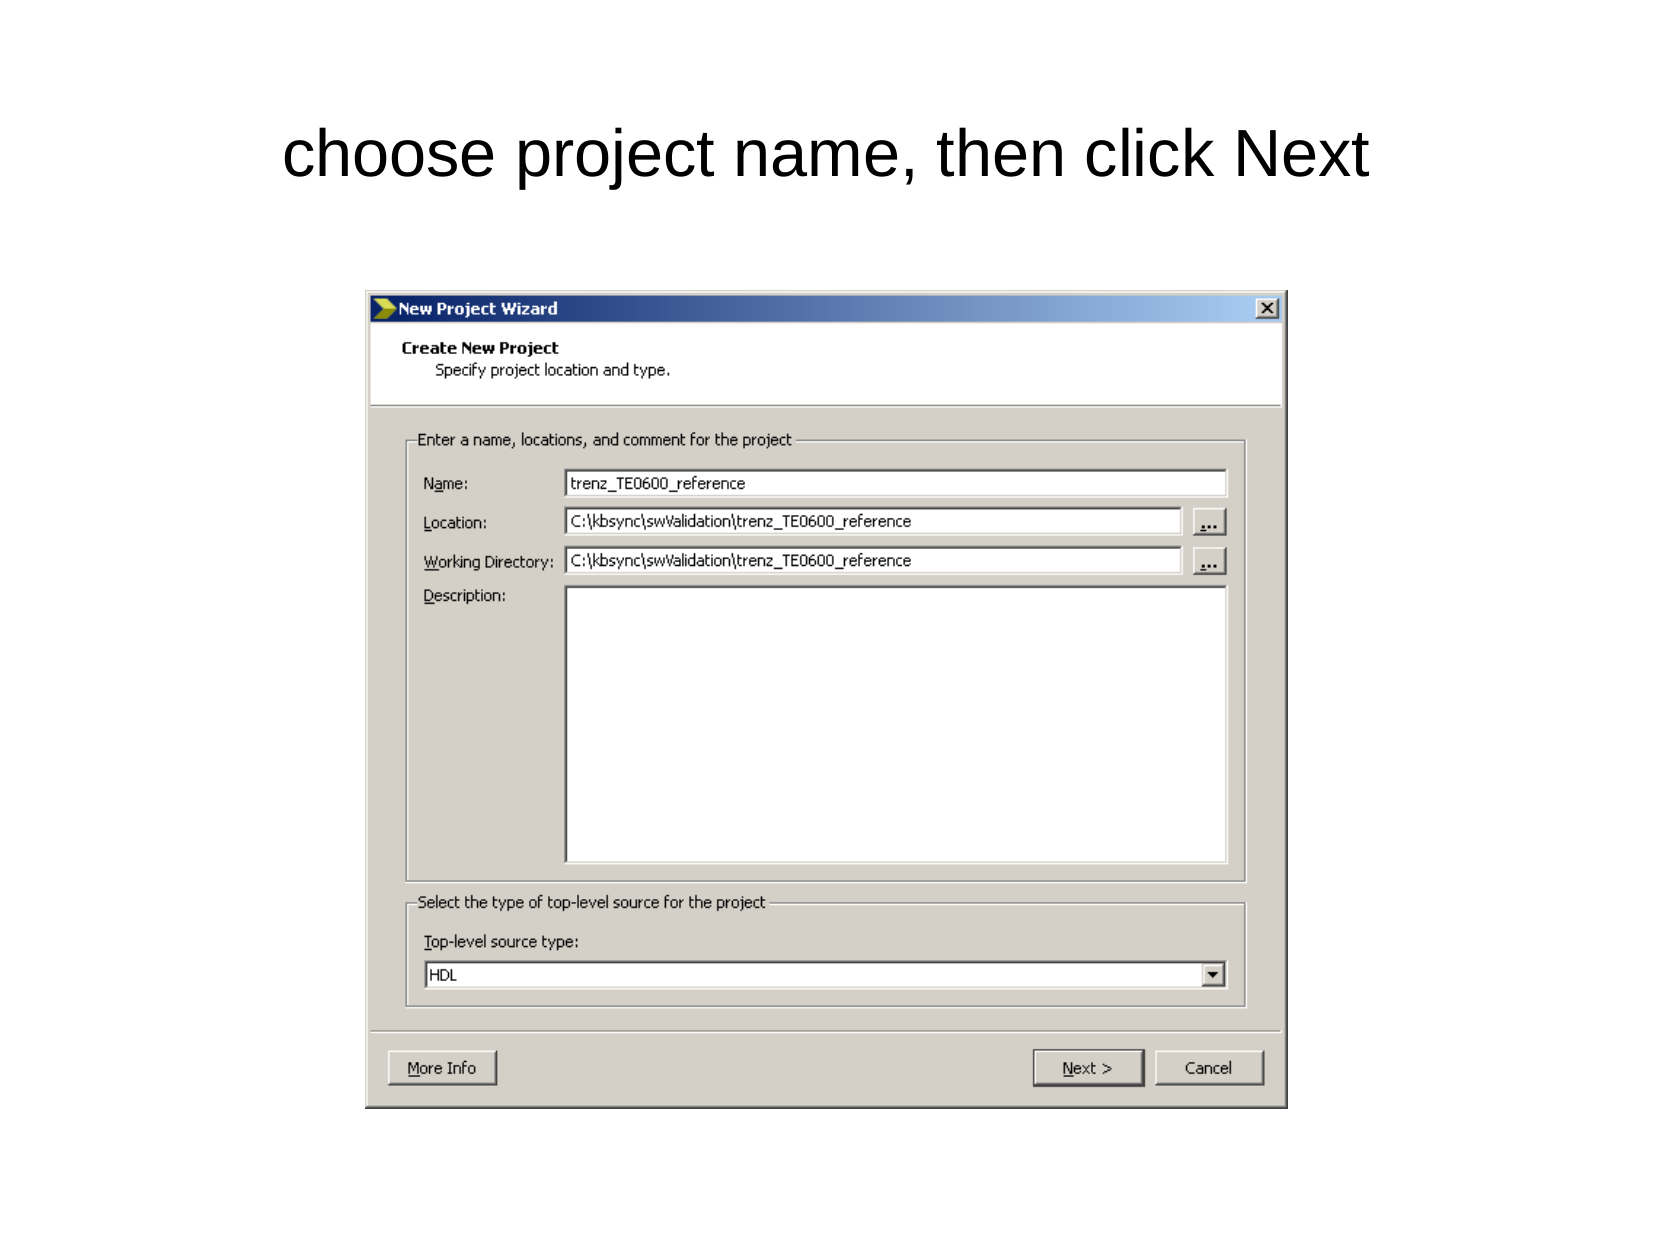

# choose project name, then click Next